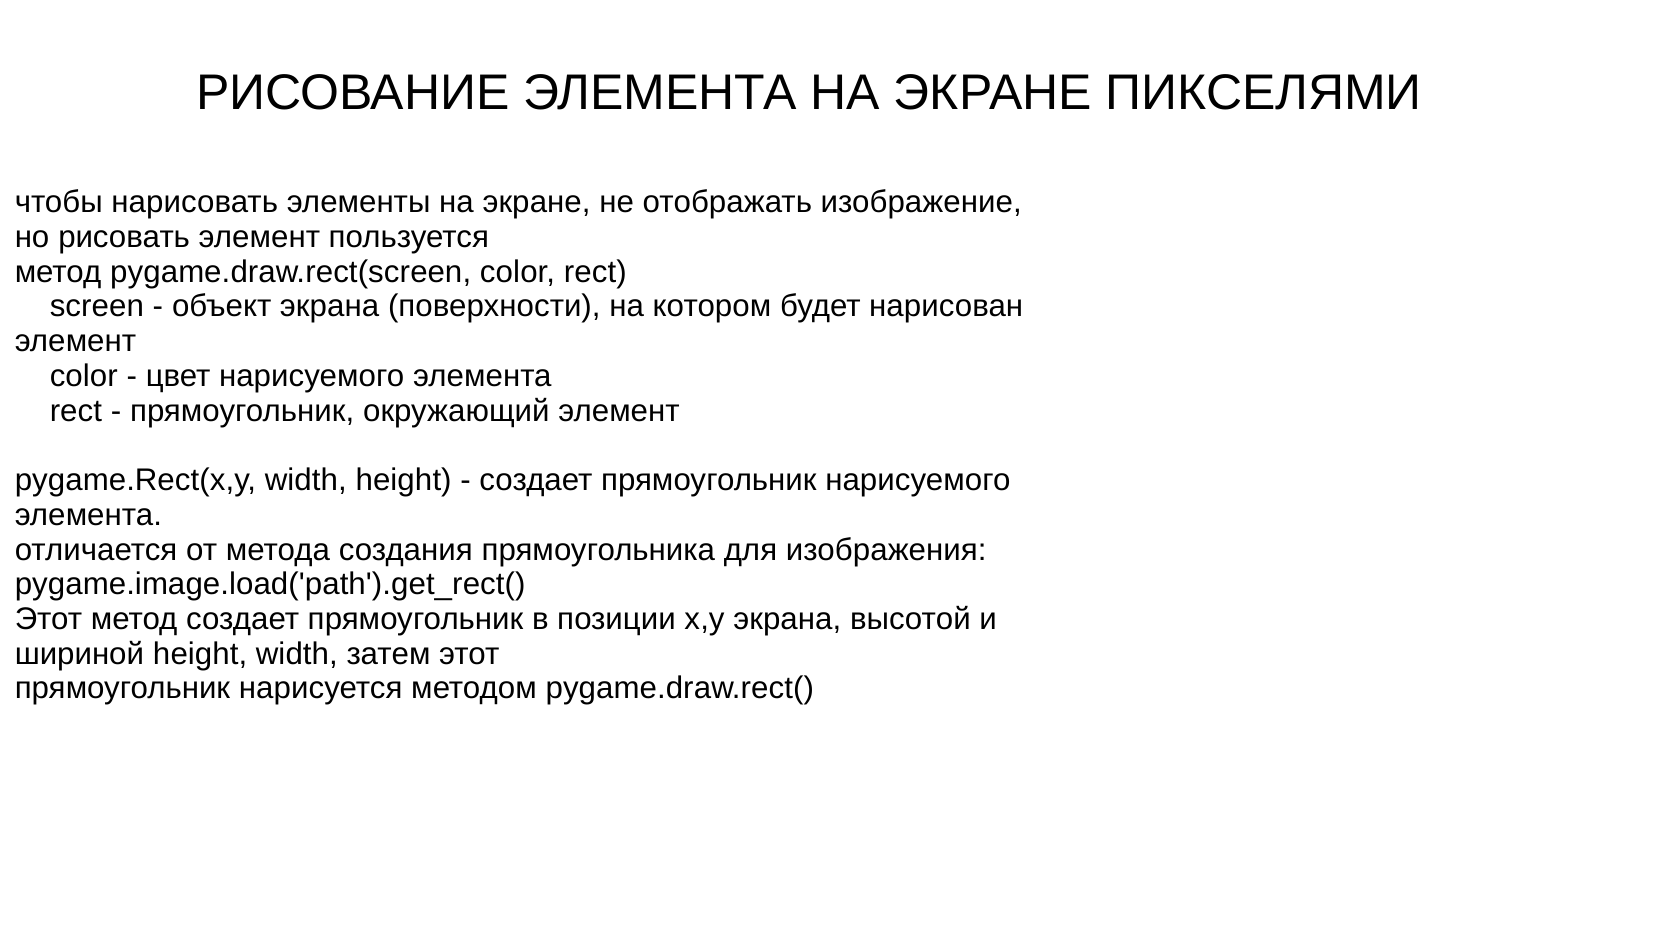

# РИСОВАНИЕ ЭЛЕМЕНТА НА ЭКРАНЕ ПИКСЕЛЯМИ
чтобы нарисовать элементы на экране, не отображать изображение, но рисовать элемент пользуется
метод pygame.draw.rect(screen, color, rect)
 screen - объект экрана (поверхности), на котором будет нарисован элемент
 color - цвет нарисуемого элемента
 rect - прямоугольник, окружающий элемент
pygame.Rect(x,y, width, height) - создает прямоугольник нарисуемого элемента.
отличается от метода создания прямоугольника для изображения: pygame.image.load('path').get_rect()
Этот метод создает прямоугольник в позиции x,y экрана, высотой и шириной height, width, затем этот
прямоугольник нарисуется методом pygame.draw.rect()